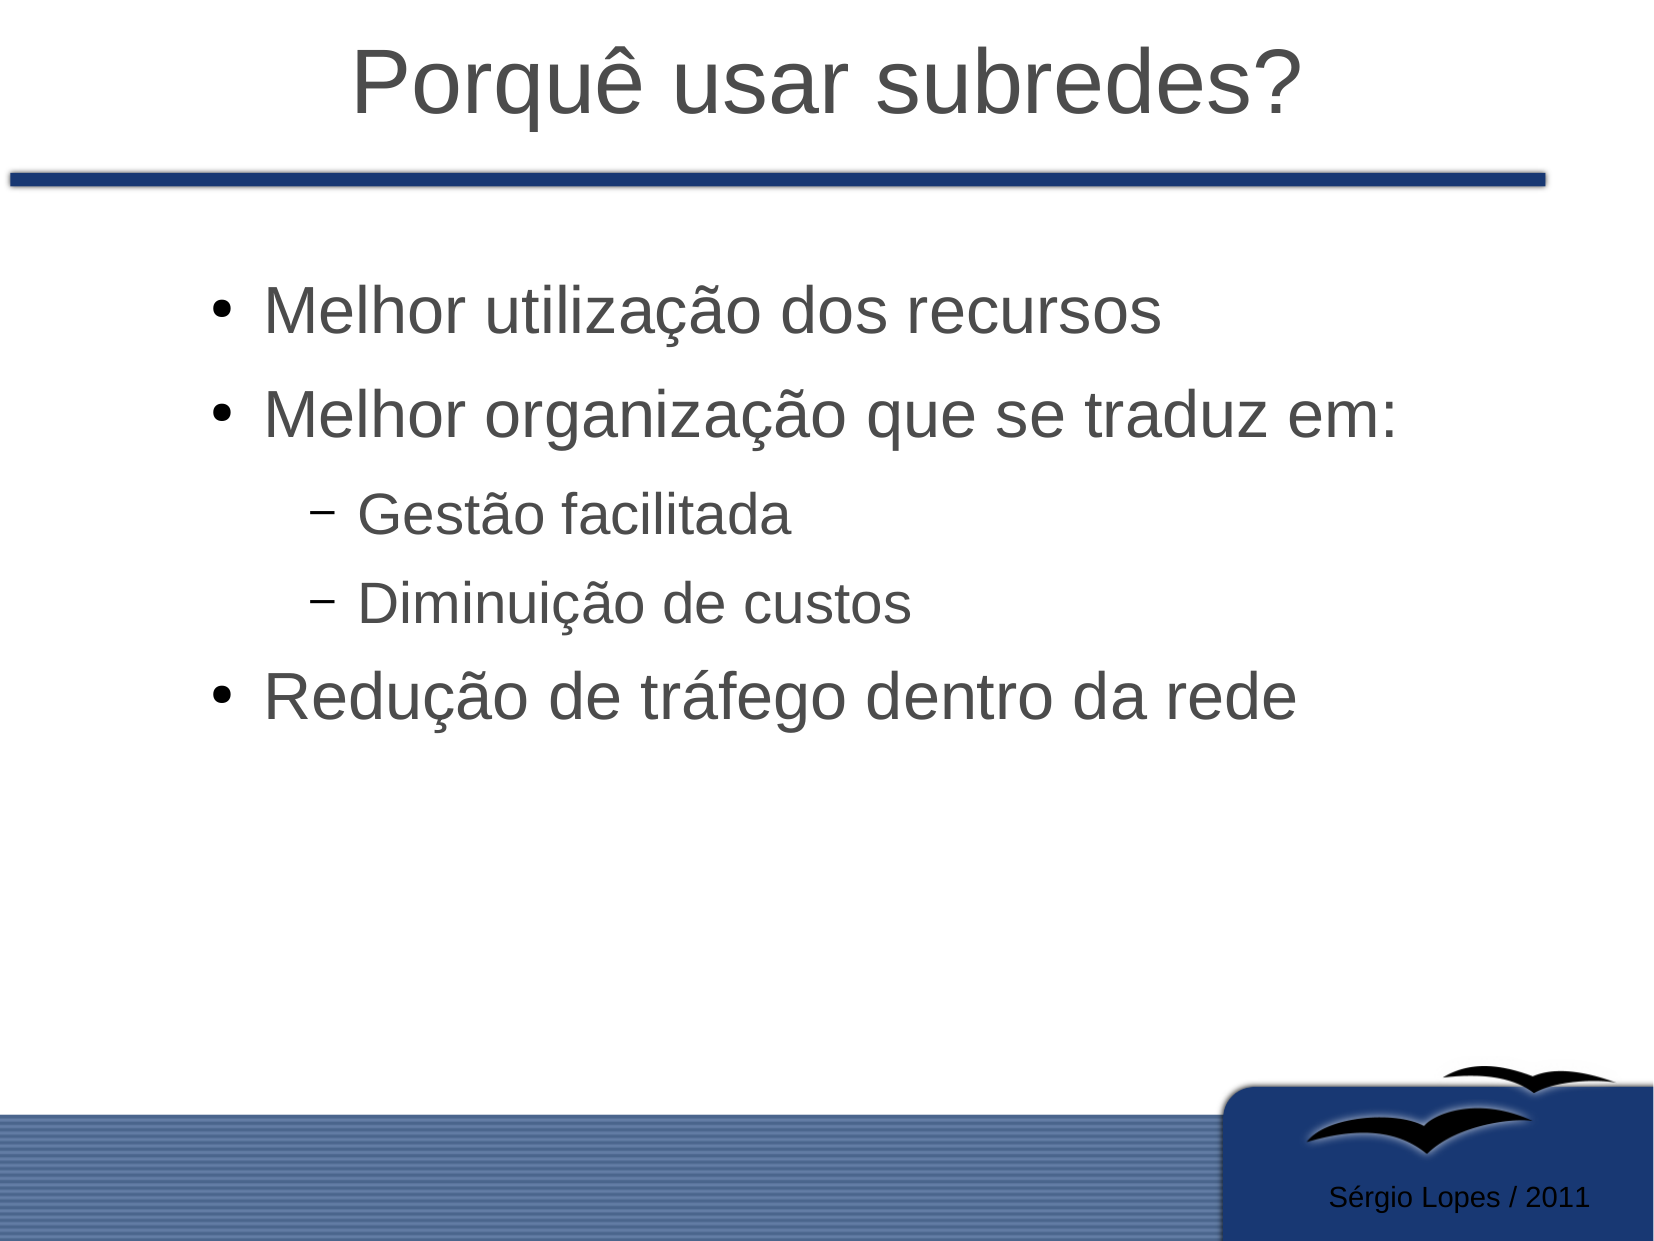

# Porquê usar subredes?
Melhor utilização dos recursos
Melhor organização que se traduz em:
Gestão facilitada
Diminuição de custos
Redução de tráfego dentro da rede
Sérgio Lopes / 2011